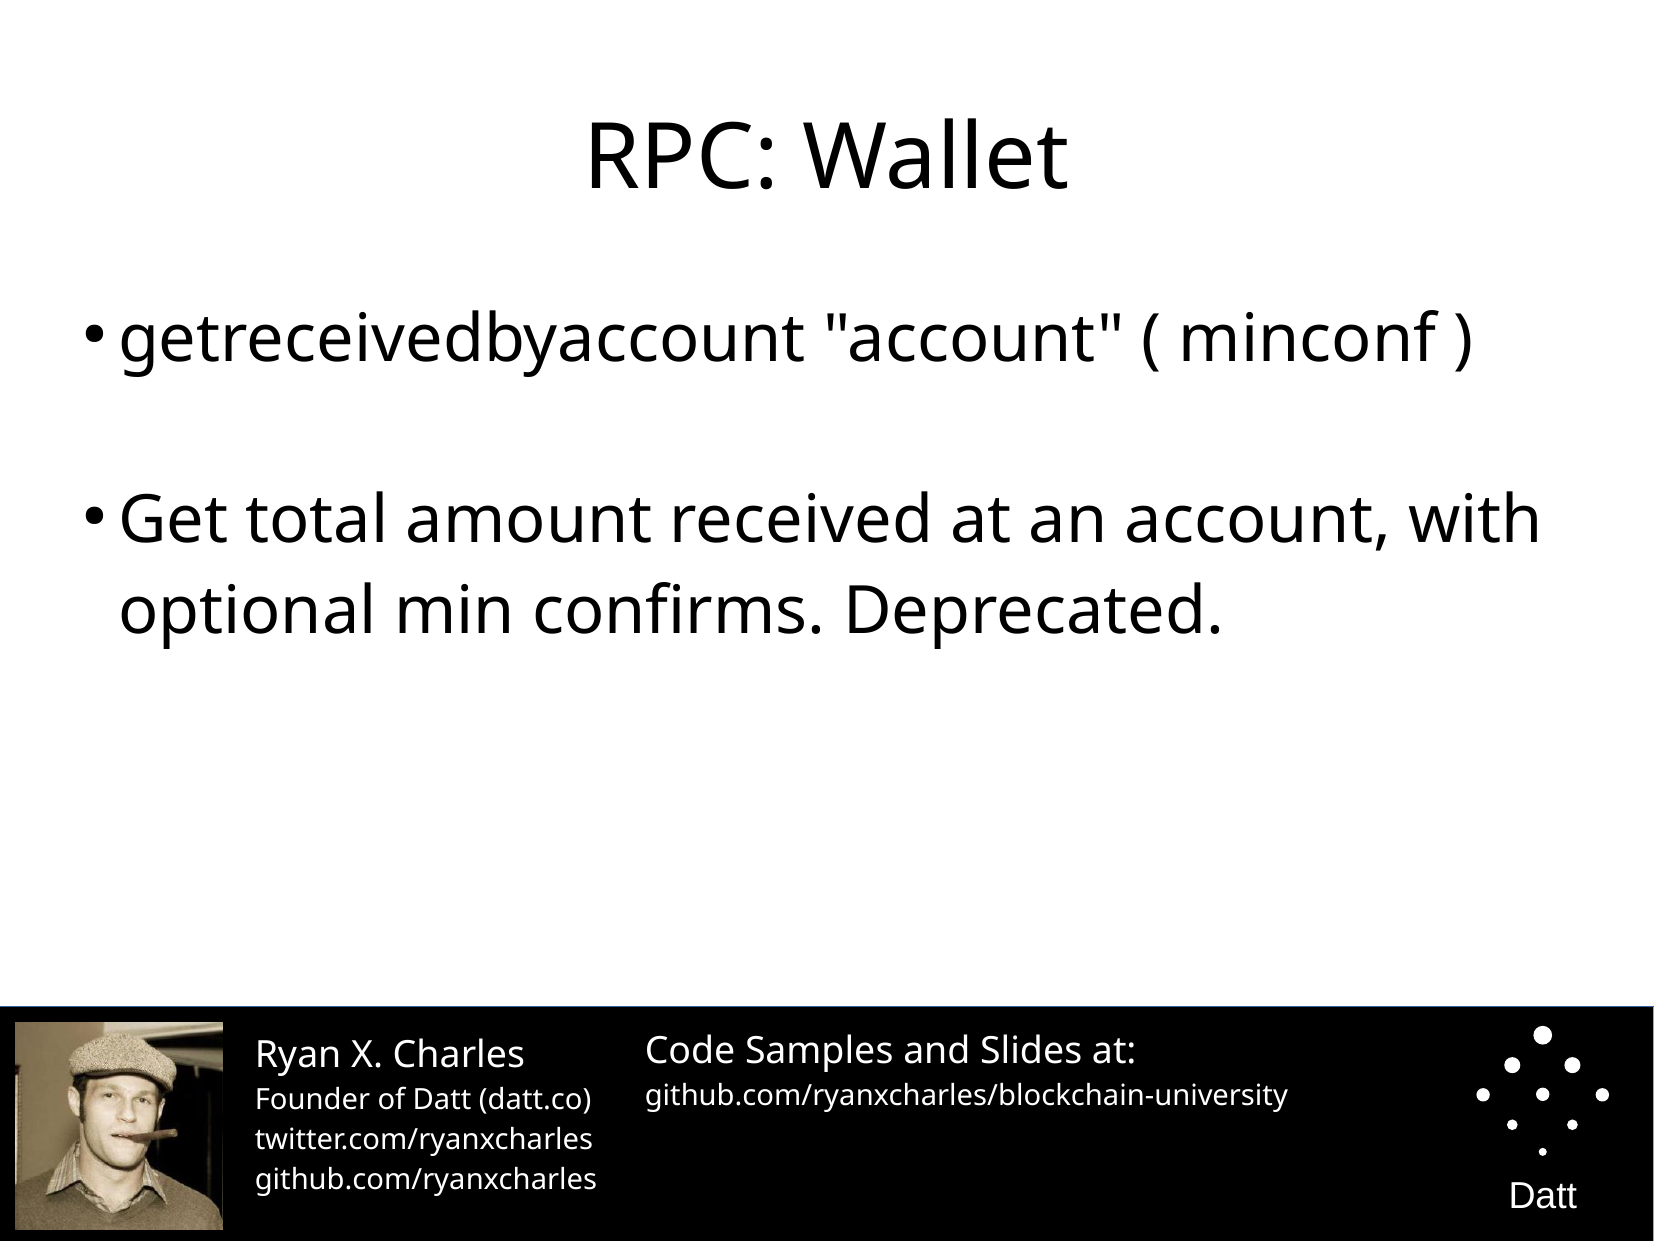

# RPC: Wallet
getreceivedbyaccount "account" ( minconf )
Get total amount received at an account, with optional min confirms. Deprecated.
Code Samples and Slides at:
github.com/ryanxcharles/blockchain-university
Ryan X. Charles
Founder of Datt (datt.co)
twitter.com/ryanxcharles
github.com/ryanxcharles
Datt